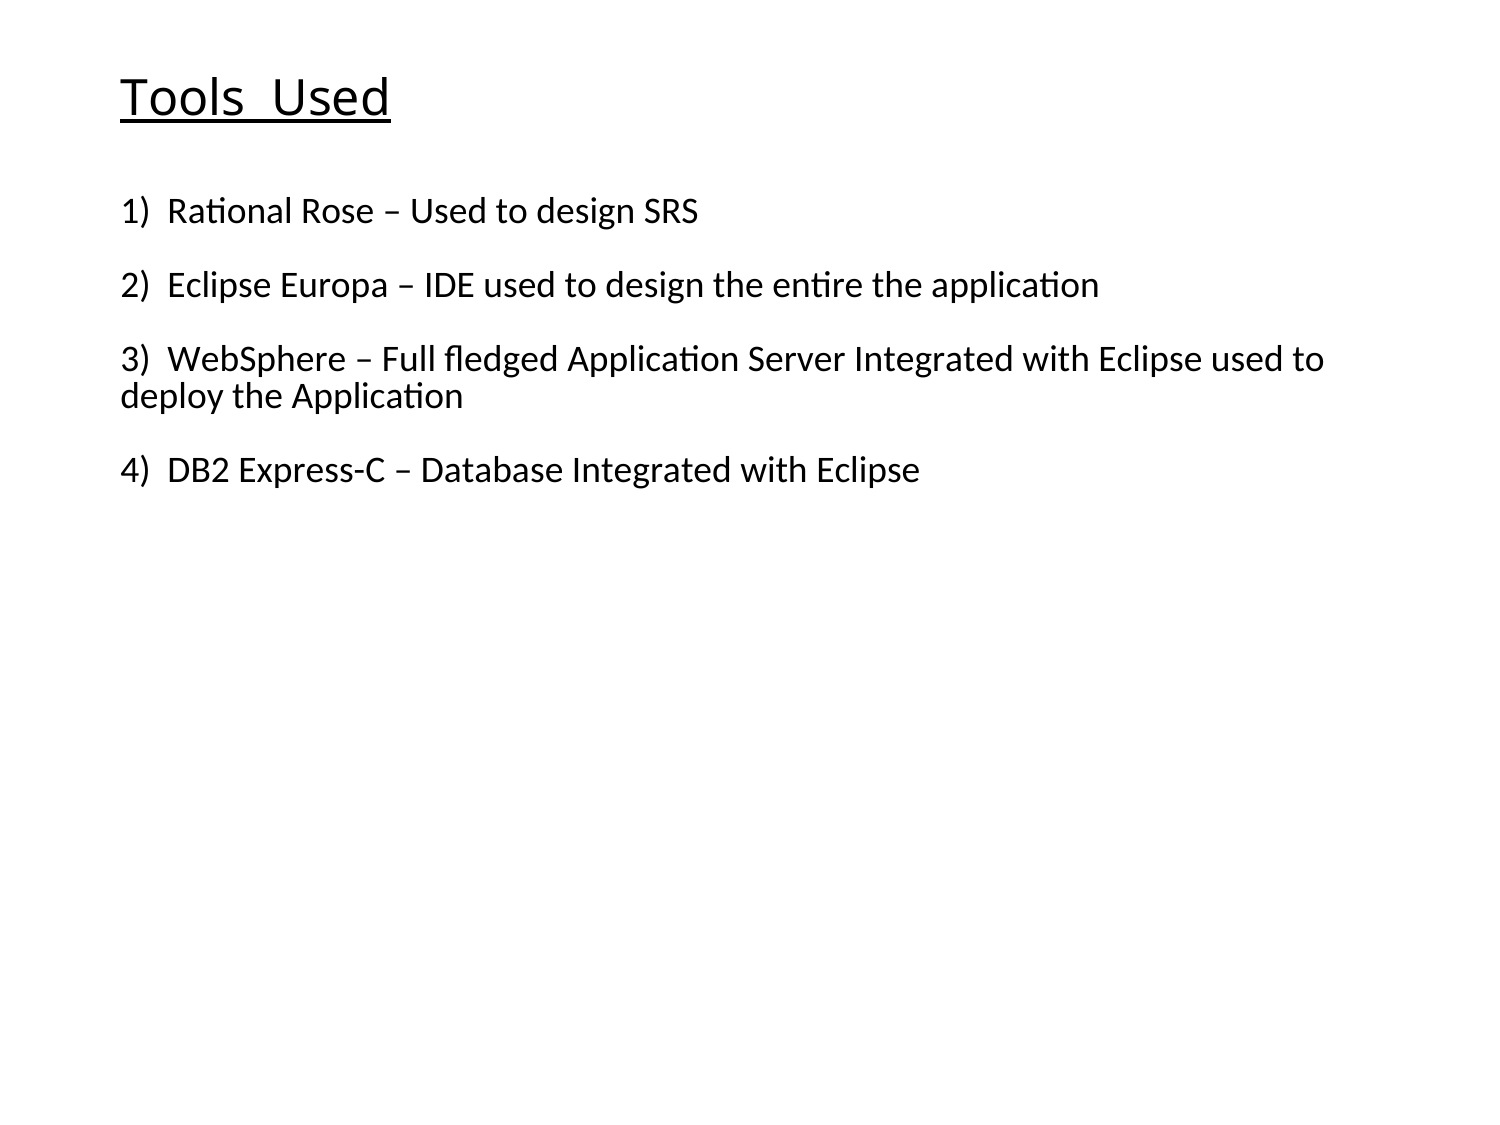

Tools Used
1) Rational Rose – Used to design SRS
2) Eclipse Europa – IDE used to design the entire the application
3) WebSphere – Full fledged Application Server Integrated with Eclipse used to deploy the Application
4) DB2 Express-C – Database Integrated with Eclipse